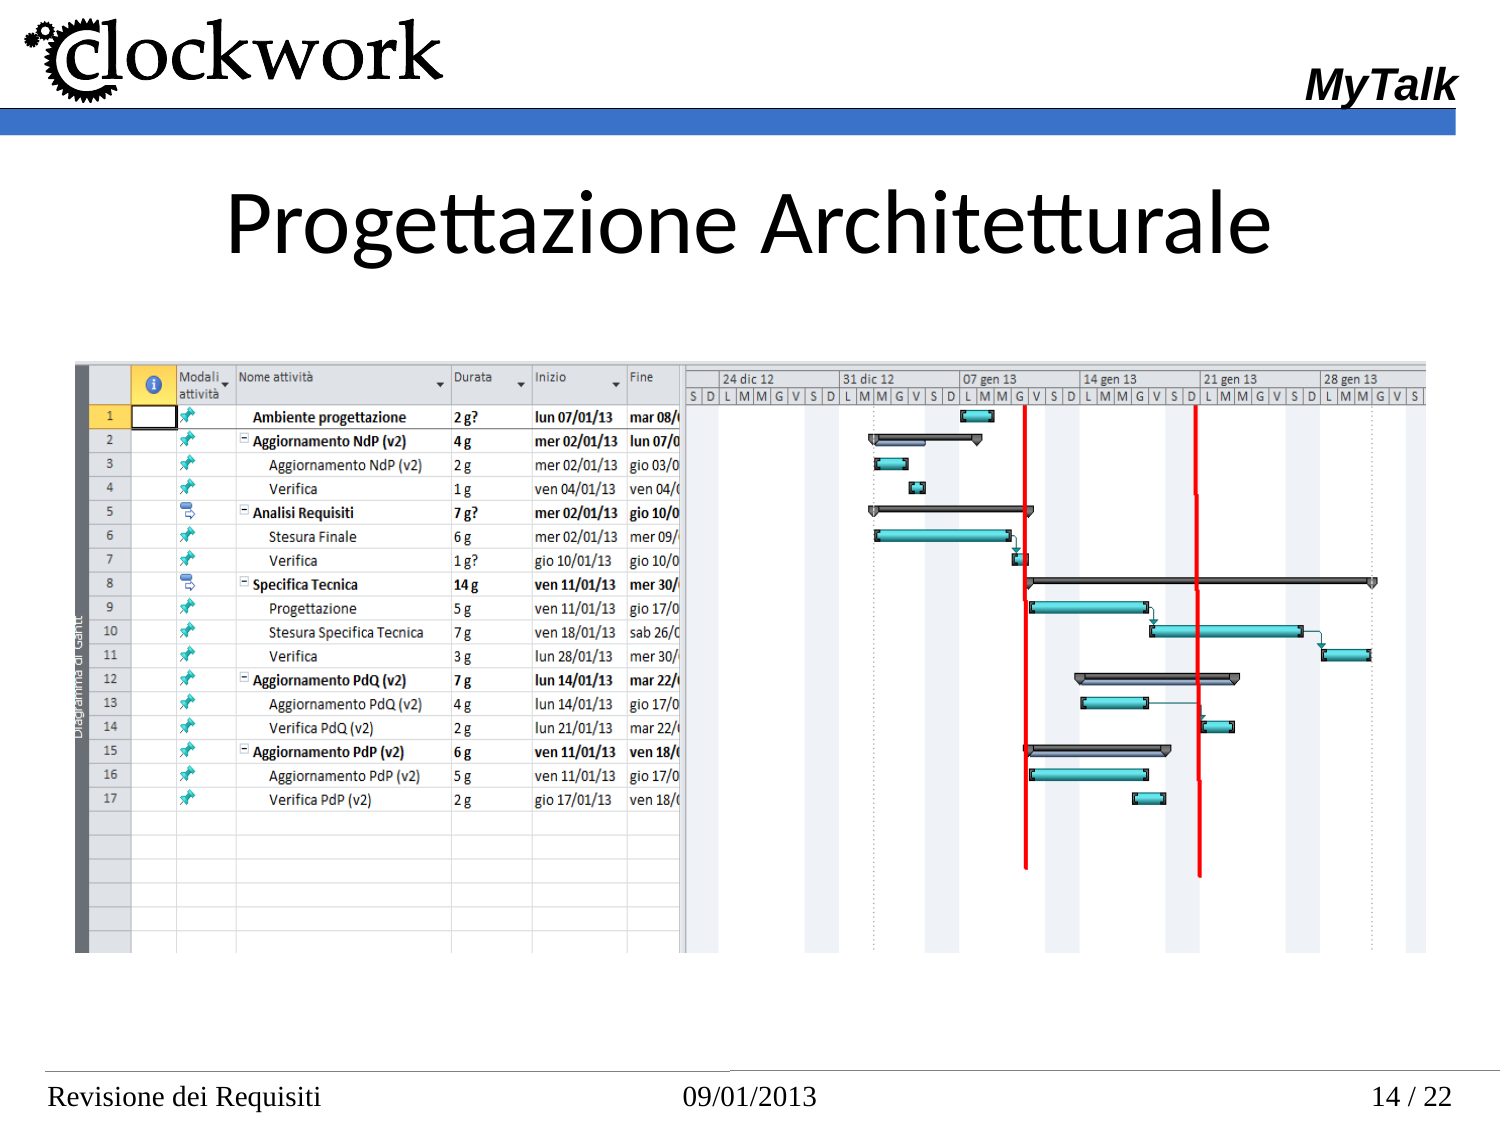

Progettazione Architetturale
Revisione dei Requisiti
09/01/2013
14